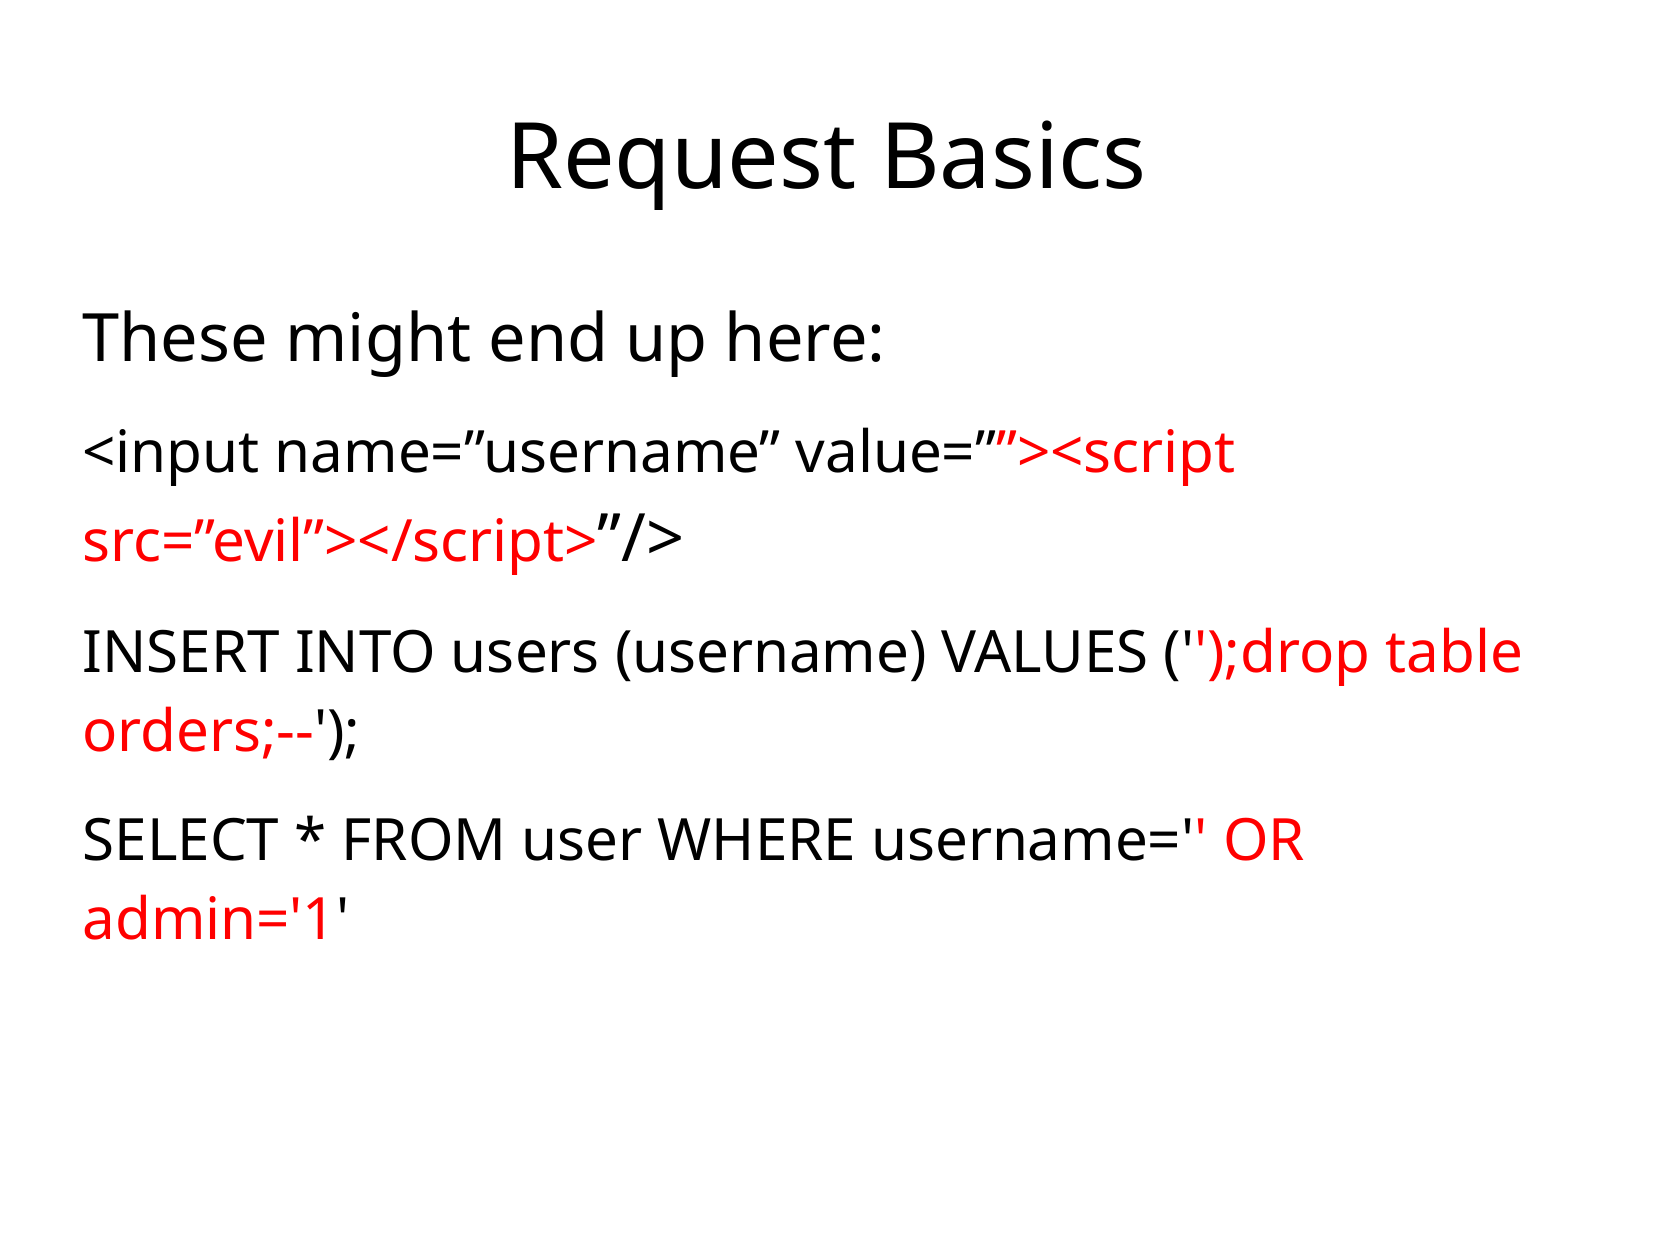

# Request Basics
These might end up here:
<input name=”username” value=””><script src=”evil”></script>”/>
INSERT INTO users (username) VALUES ('');drop table orders;--');
SELECT * FROM user WHERE username='' OR admin='1'